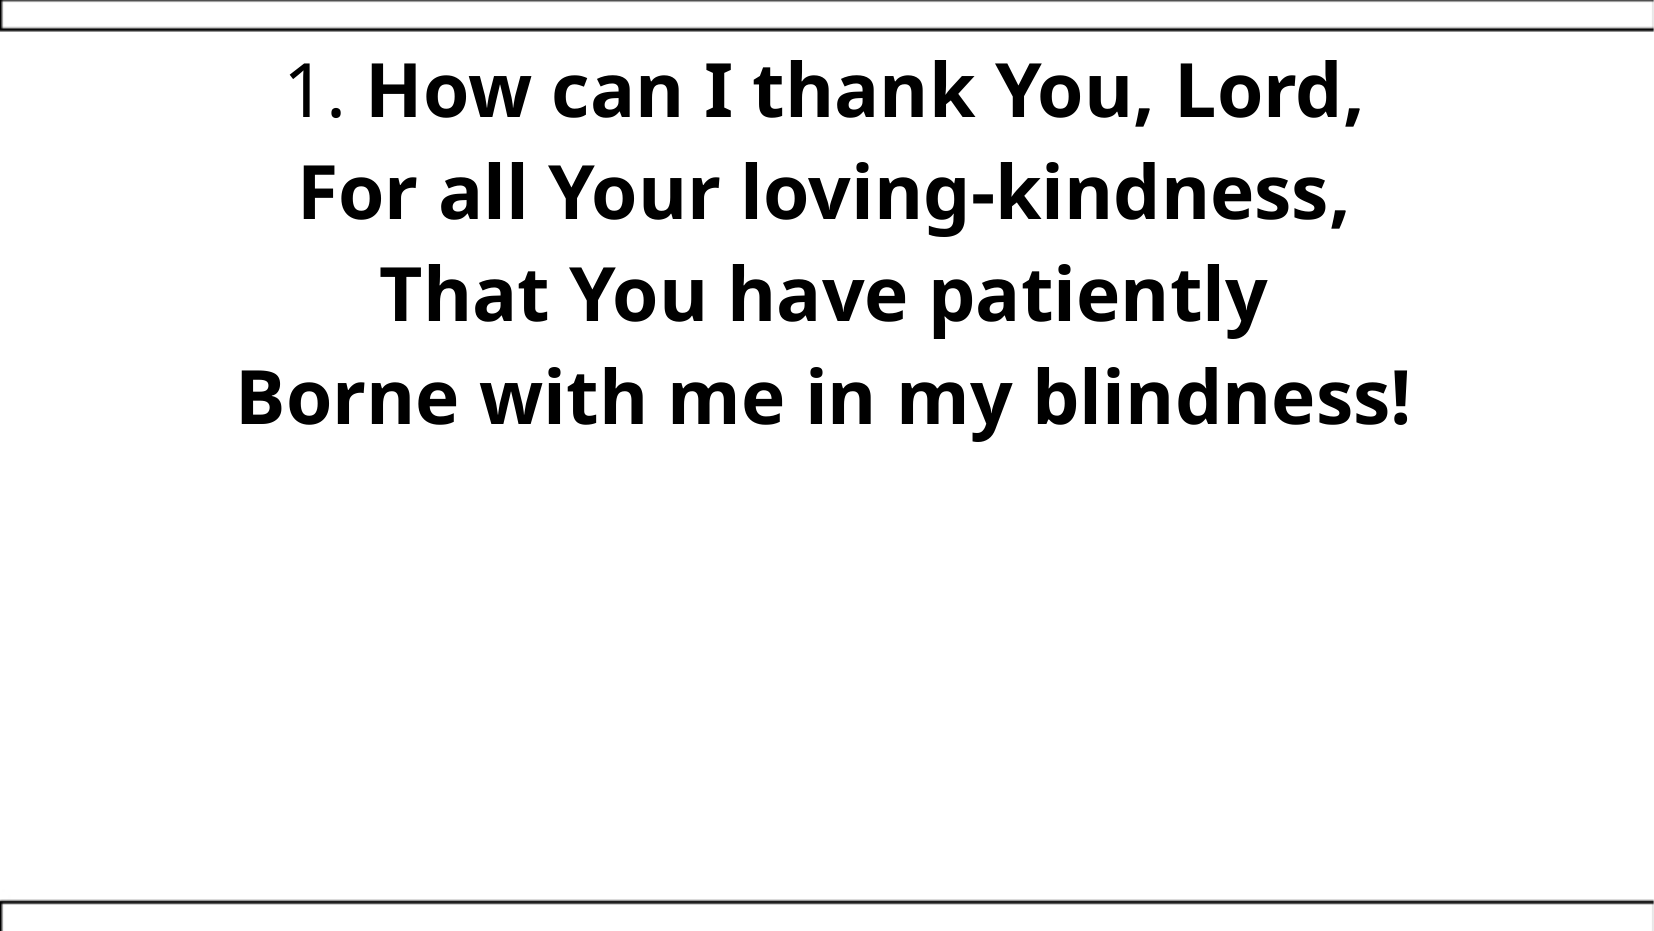

1. How can I thank You, Lord,
For all Your loving-kindness,
That You have patiently
Borne with me in my blindness!